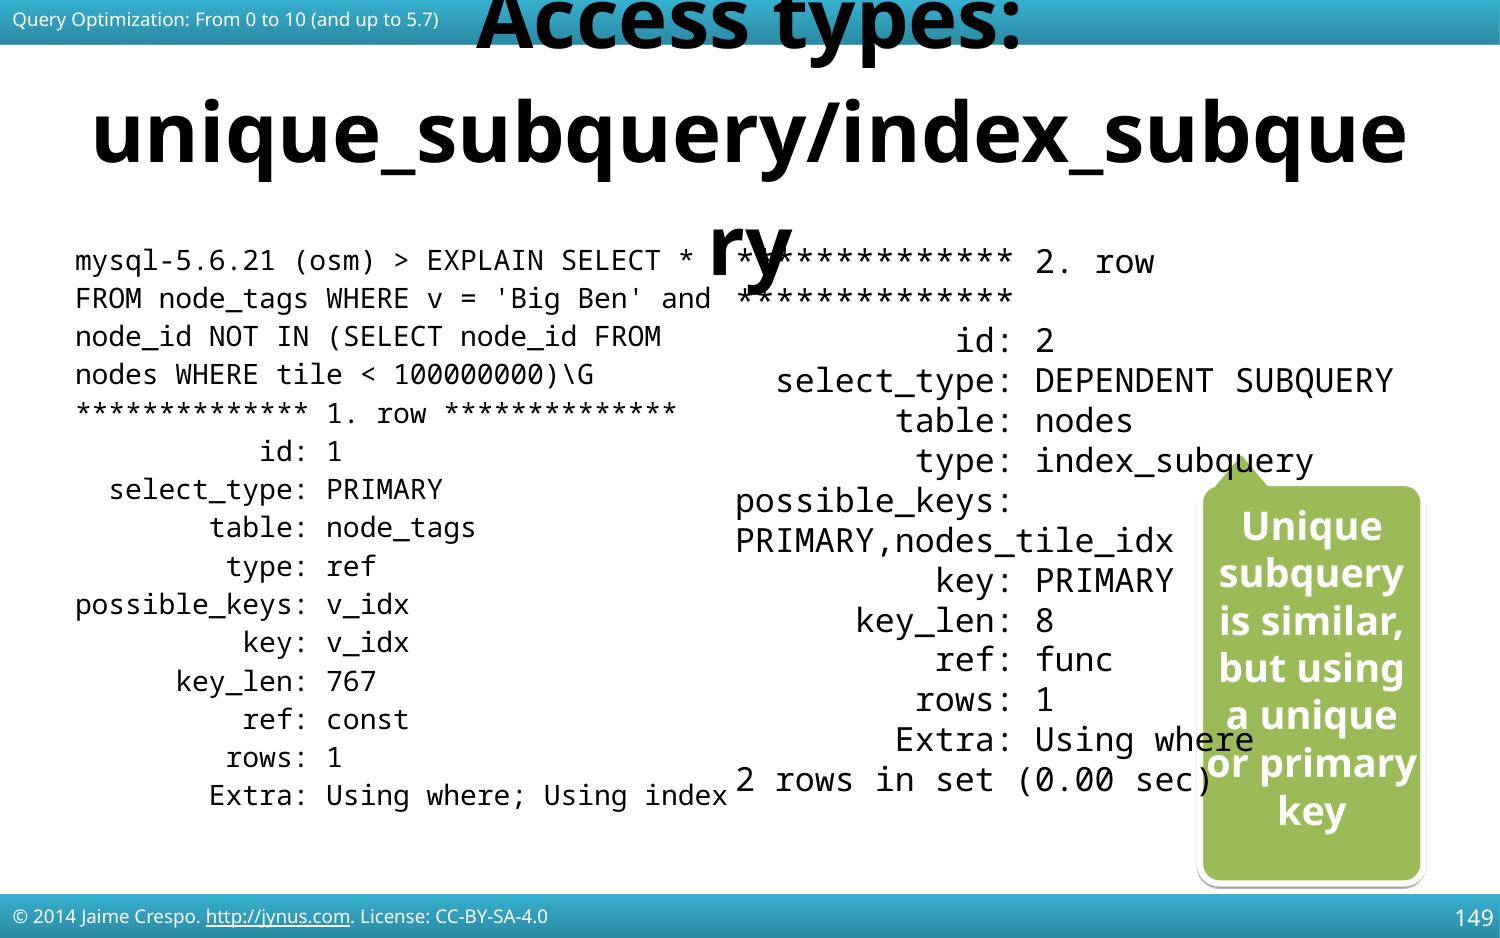

# Access types: unique_subquery/index_subquery
mysql-5.6.21 (osm) > EXPLAIN SELECT * FROM node_tags WHERE v = 'Big Ben' and node_id NOT IN (SELECT node_id FROM nodes WHERE tile < 100000000)\G
************** 1. row **************
 id: 1
 select_type: PRIMARY
 table: node_tags
 type: ref
possible_keys: v_idx
 key: v_idx
 key_len: 767
 ref: const
 rows: 1
 Extra: Using where; Using index
************** 2. row **************
 id: 2
 select_type: DEPENDENT SUBQUERY
 table: nodes
 type: index_subquery
possible_keys: PRIMARY,nodes_tile_idx
 key: PRIMARY
 key_len: 8
 ref: func
 rows: 1
 Extra: Using where
2 rows in set (0.00 sec)
Unique subquery is similar, but using a unique or primary key